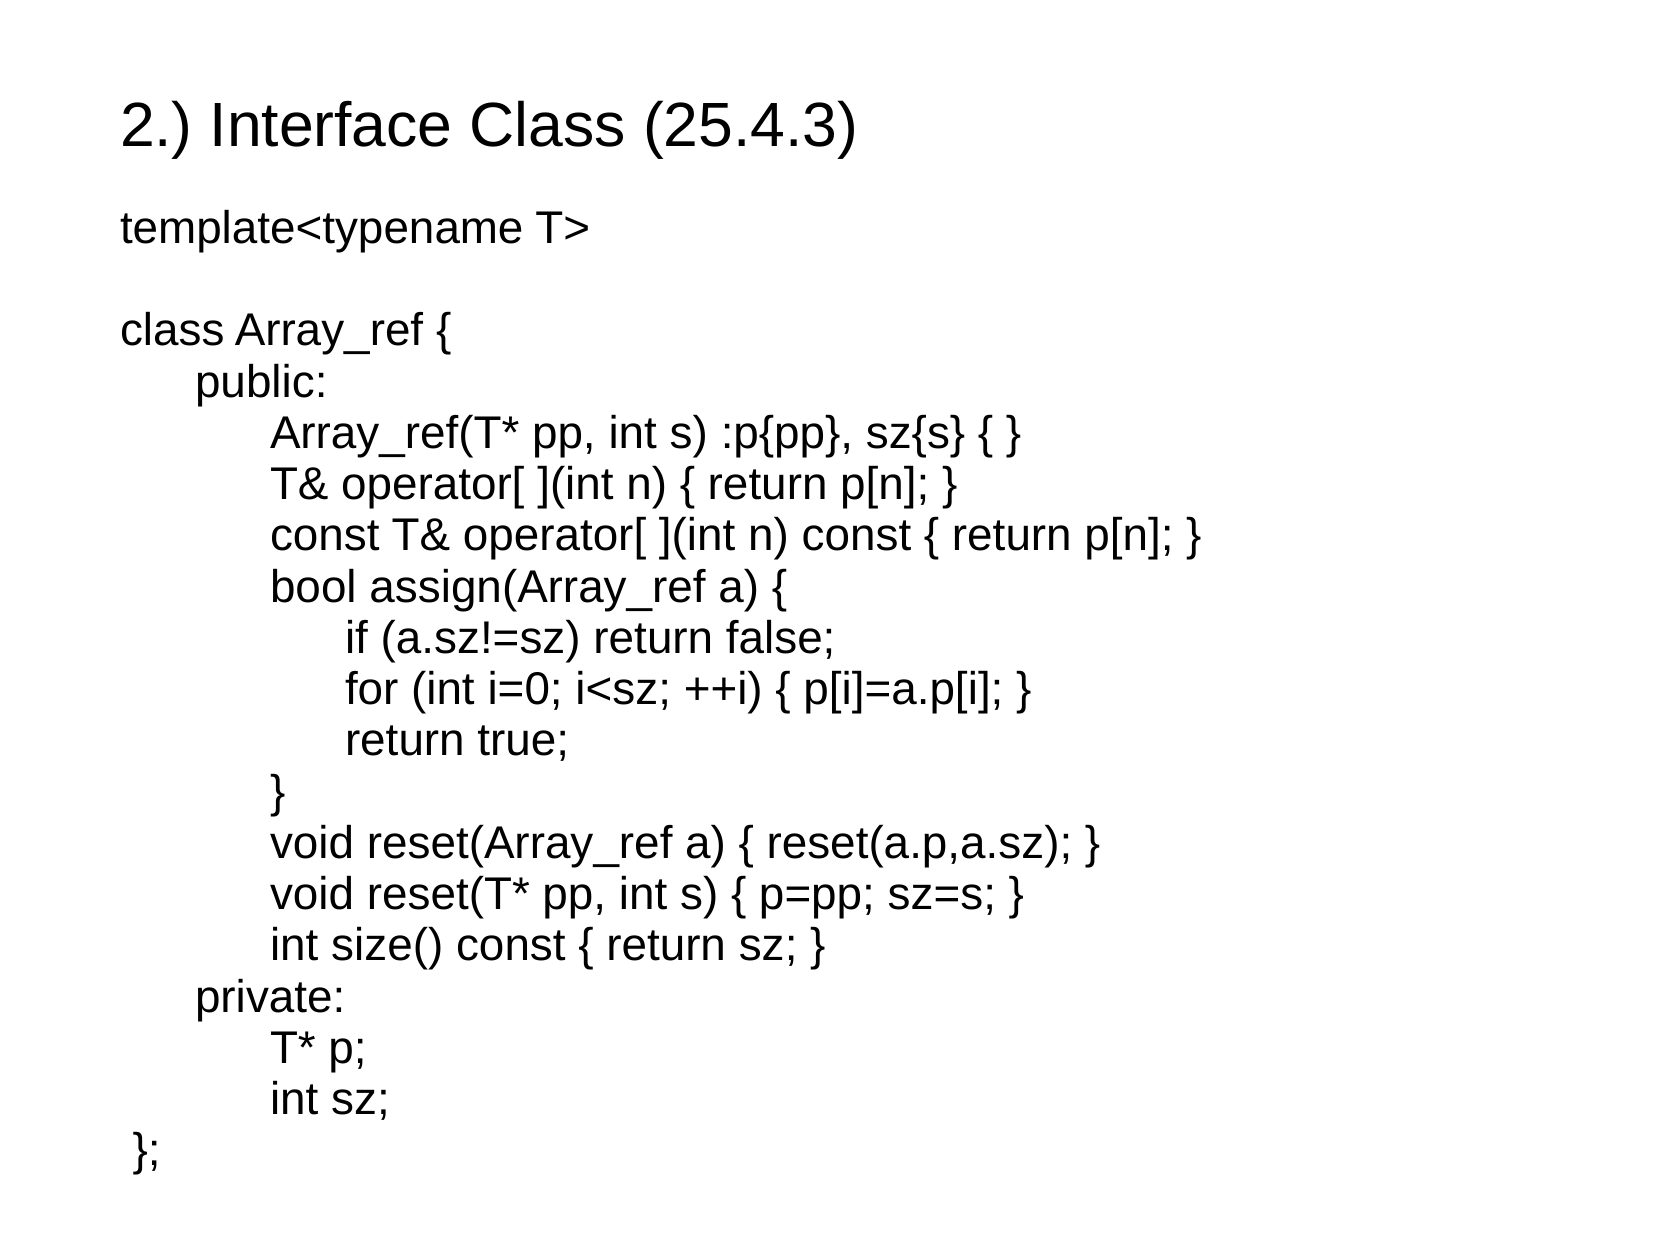

2.) Interface Class (25.4.3)
template<typename T>
class Array_ref {
 	public:
 		Array_ref(T* pp, int s) :p{pp}, sz{s} { }
 		T& operator[ ](int n) { return p[n]; }
 		const T& operator[ ](int n) const { return p[n]; }
 		bool assign(Array_ref a) {
 			if (a.sz!=sz) return false;
 			for (int i=0; i<sz; ++i) { p[i]=a.p[i]; }
 			return true;
 		}
 		void reset(Array_ref a) { reset(a.p,a.sz); }
 		void reset(T* pp, int s) { p=pp; sz=s; }
 		int size() const { return sz; }
 	private:
 		T* p;
 		int sz;
 };